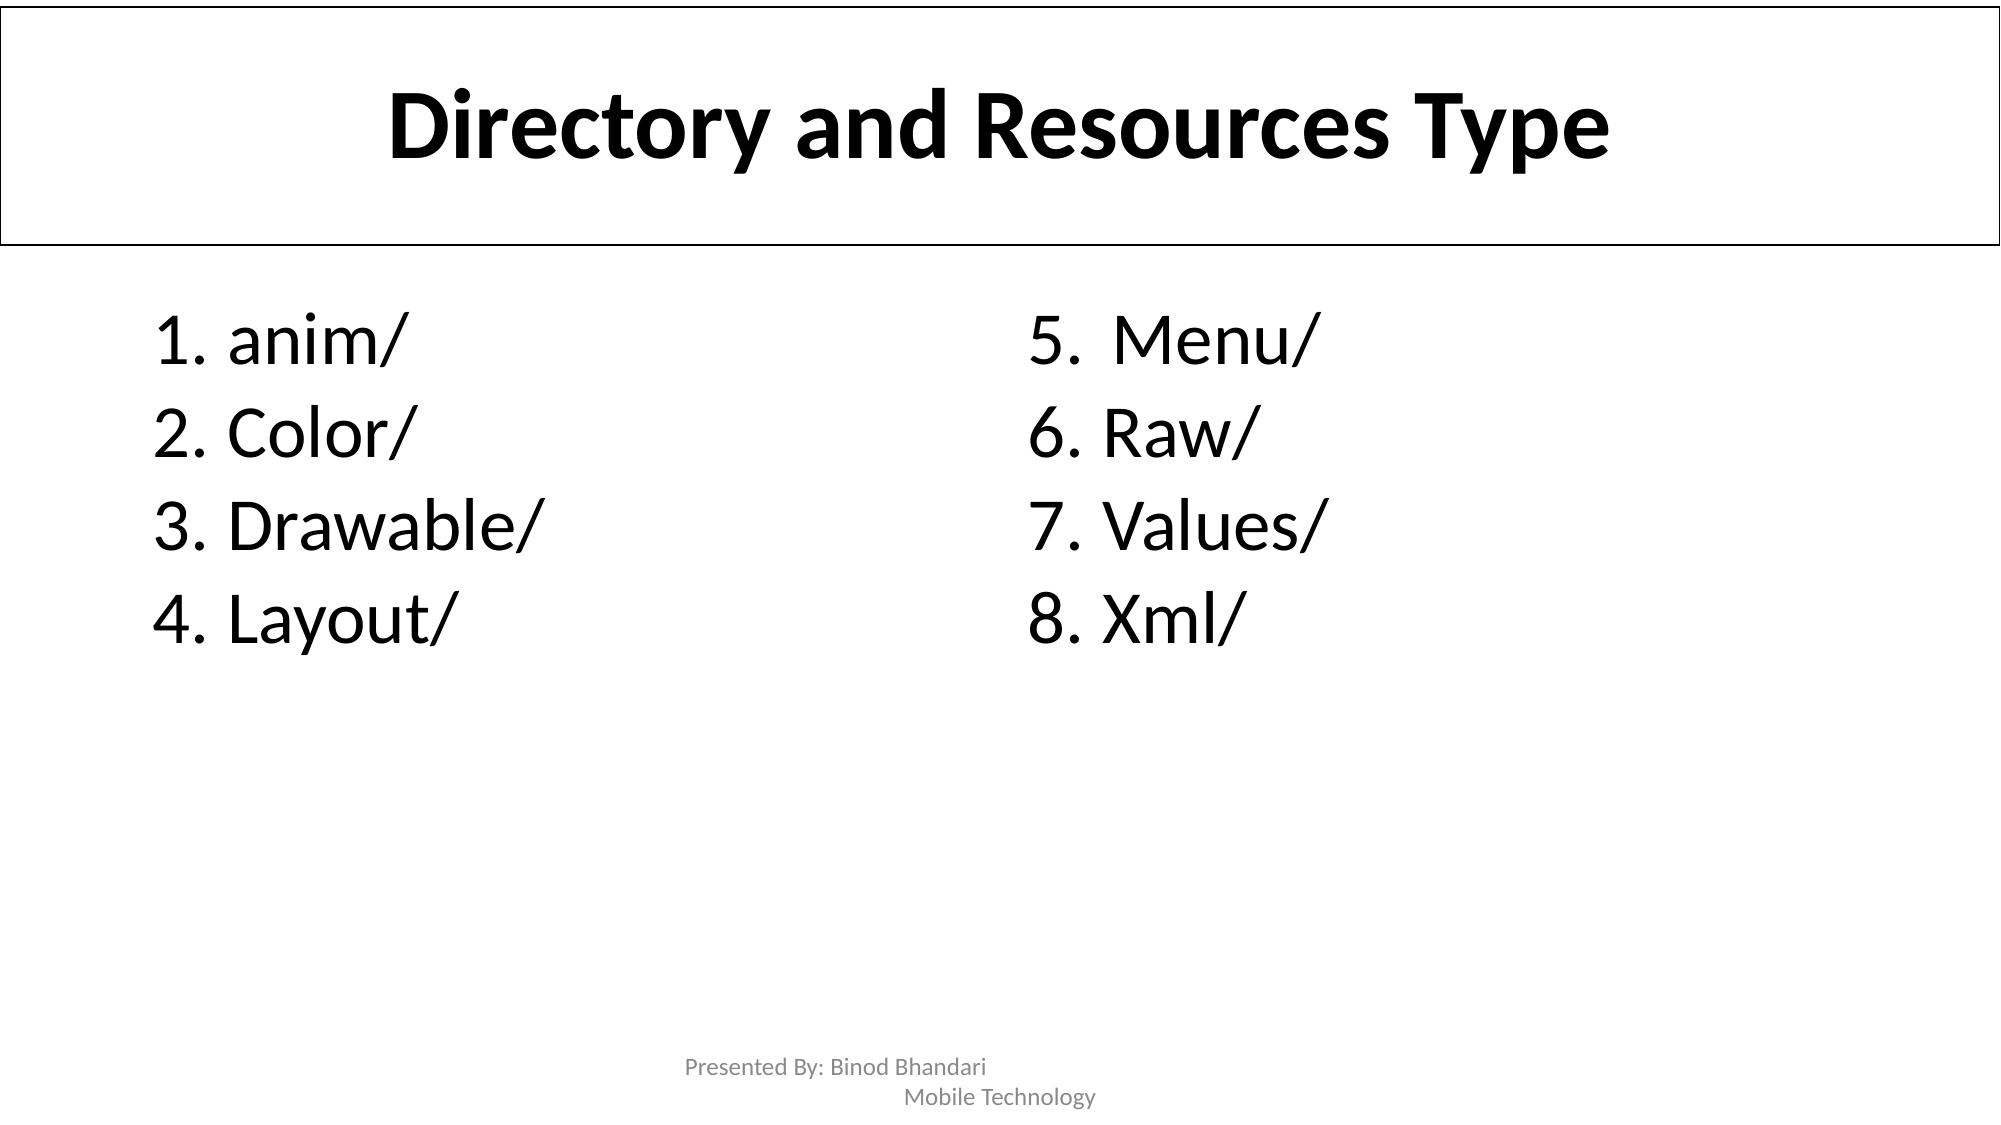

# Directory and Resources Type
anim/
Color/
Drawable/
Layout/
Menu/
Raw/
Values/
Xml/
Presented By: Binod Bhandari Mobile Technology